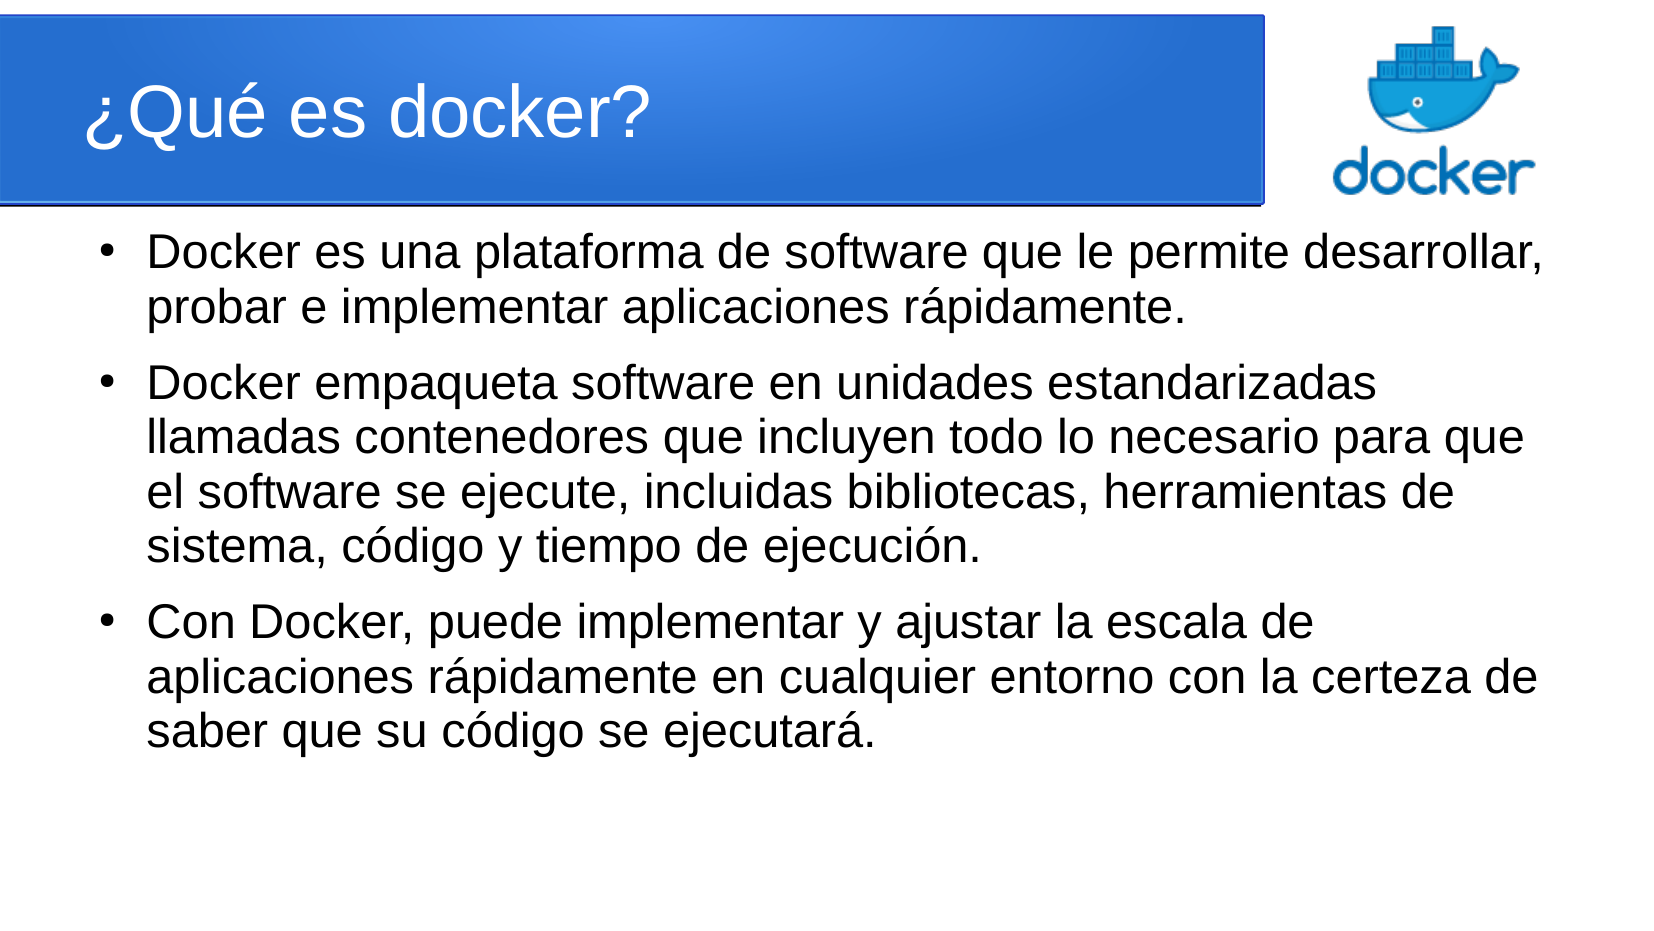

# ¿Qué es docker?
Docker es una plataforma de software que le permite desarrollar, probar e implementar aplicaciones rápidamente.
Docker empaqueta software en unidades estandarizadas llamadas contenedores que incluyen todo lo necesario para que el software se ejecute, incluidas bibliotecas, herramientas de sistema, código y tiempo de ejecución.
Con Docker, puede implementar y ajustar la escala de aplicaciones rápidamente en cualquier entorno con la certeza de saber que su código se ejecutará.